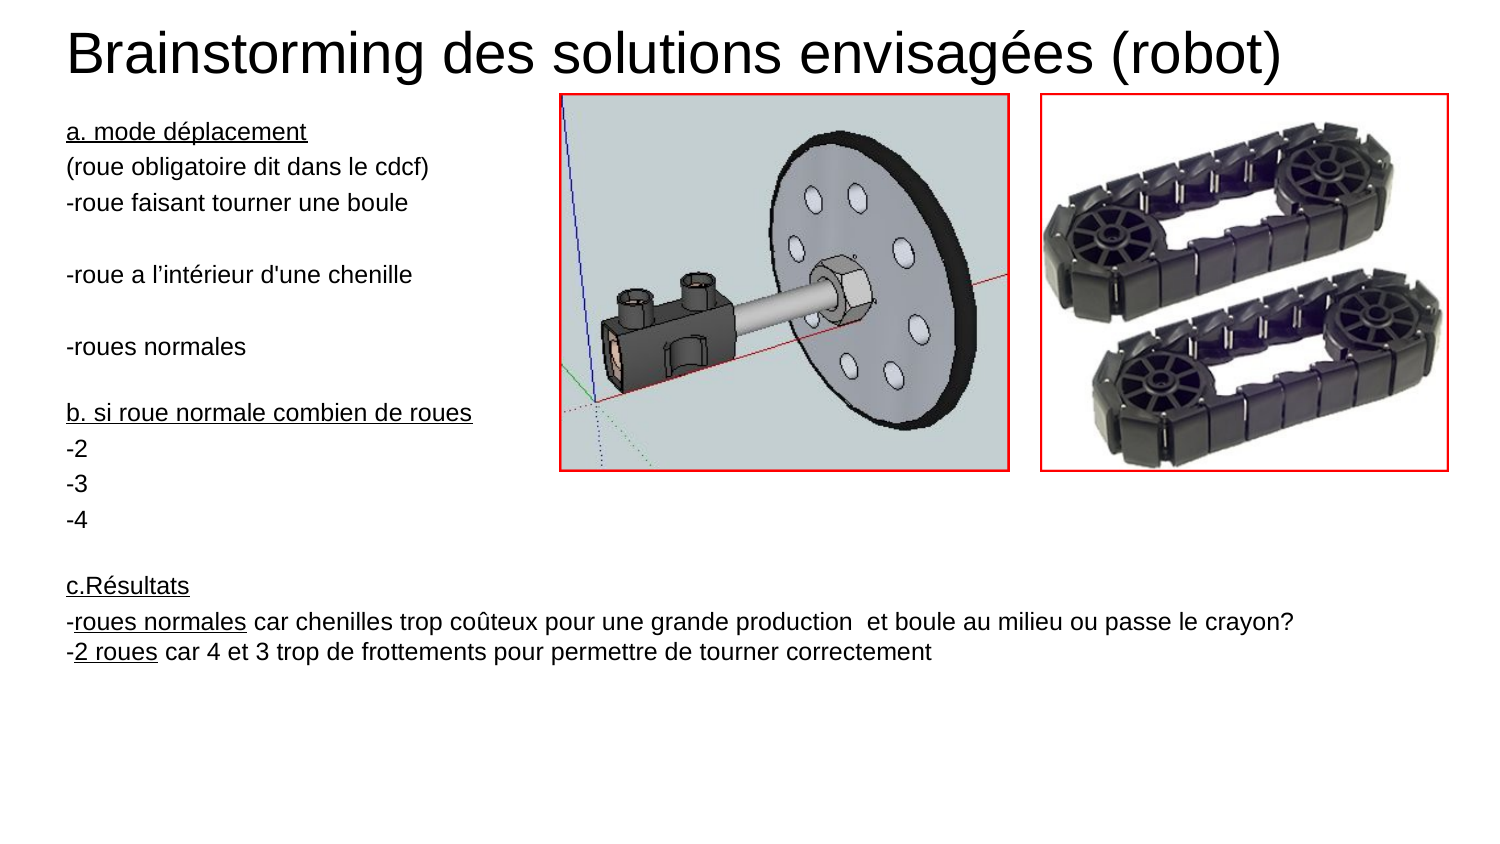

# Brainstorming des solutions envisagées (robot)
a. mode déplacement
(roue obligatoire dit dans le cdcf)
-roue faisant tourner une boule
-roue a l’intérieur d'une chenille
-roues normales
b. si roue normale combien de roues
-2
-3
-4
c.Résultats
-roues normales car chenilles trop coûteux pour une grande production et boule au milieu ou passe le crayon?
-2 roues car 4 et 3 trop de frottements pour permettre de tourner correctement